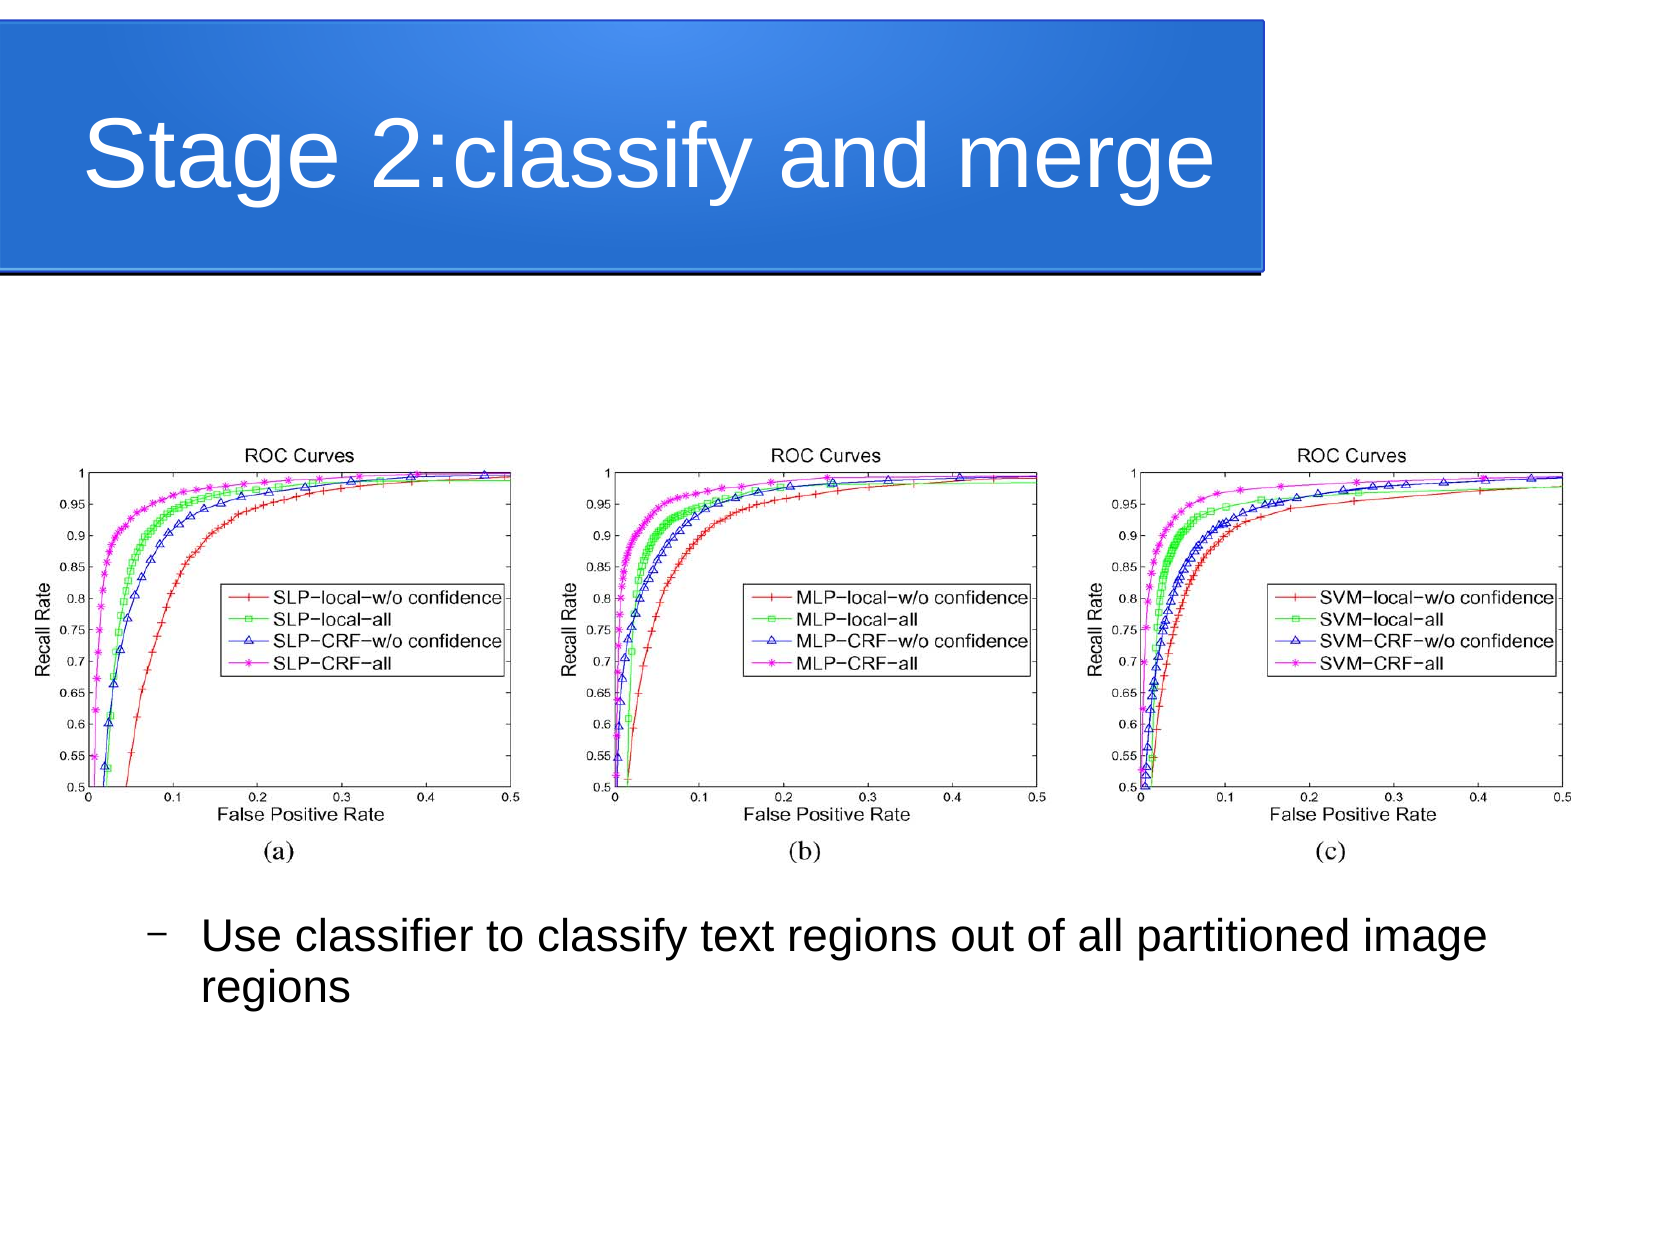

# Stage 2:classify and merge
Use classifier to classify text regions out of all partitioned image regions